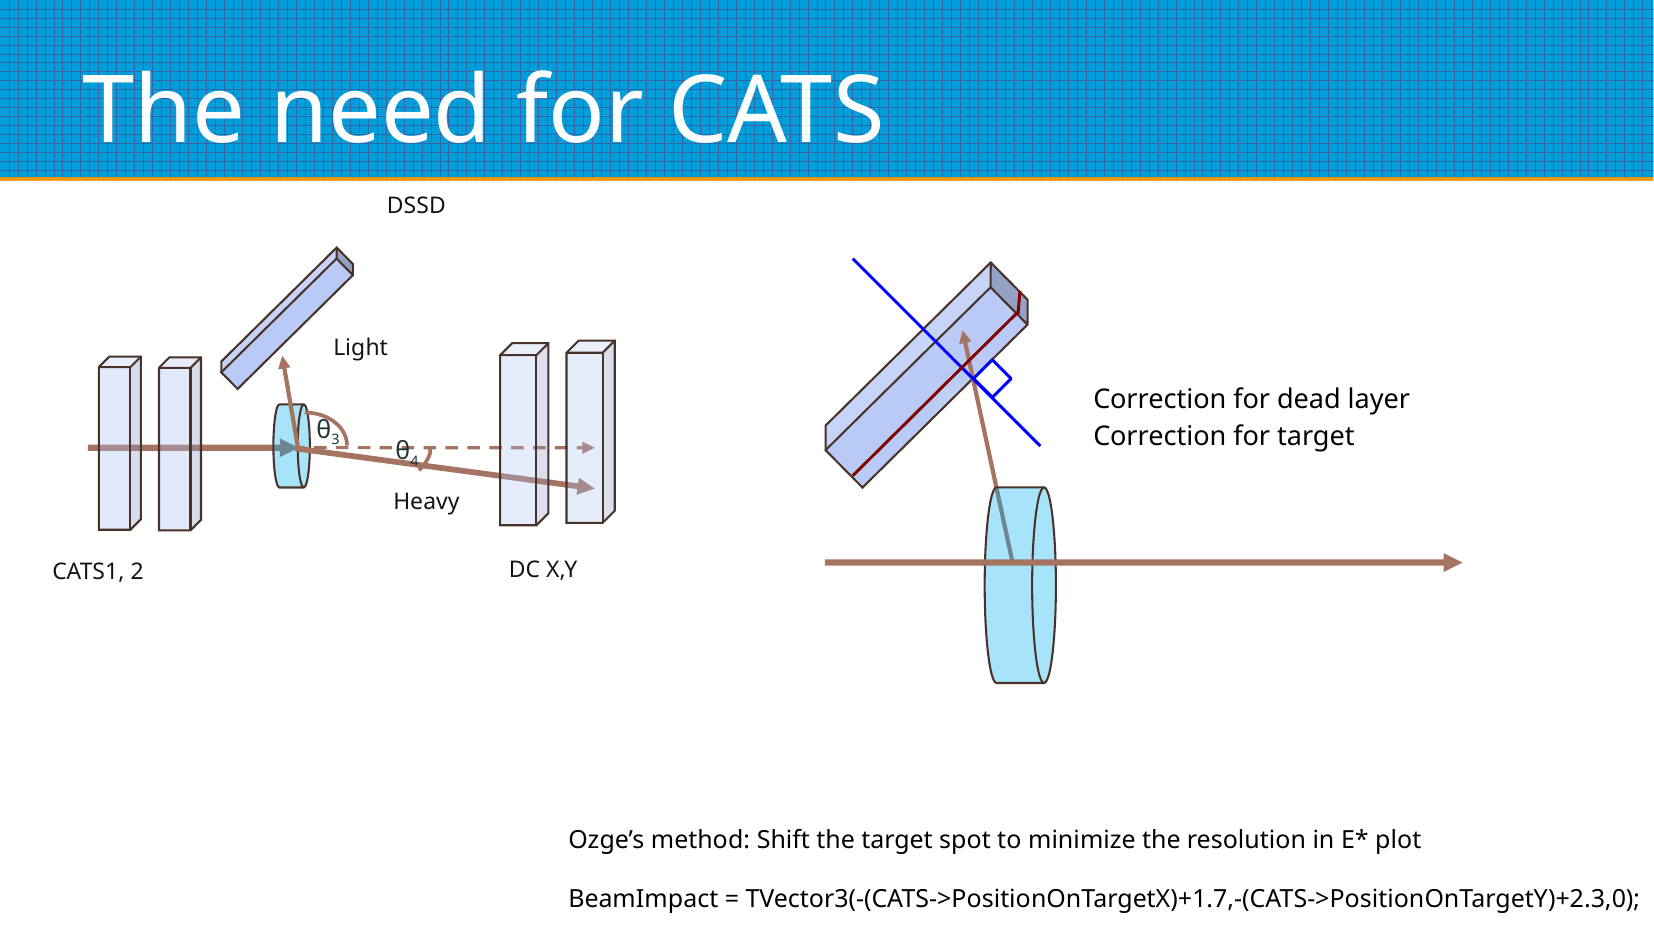

# The need for CATS
DSSD
Light
Correction for dead layer
Correction for target
θ3
θ4
Heavy
DC X,Y
CATS1, 2
Ozge’s method: Shift the target spot to minimize the resolution in E* plot
BeamImpact = TVector3(-(CATS->PositionOnTargetX)+1.7,-(CATS->PositionOnTargetY)+2.3,0);